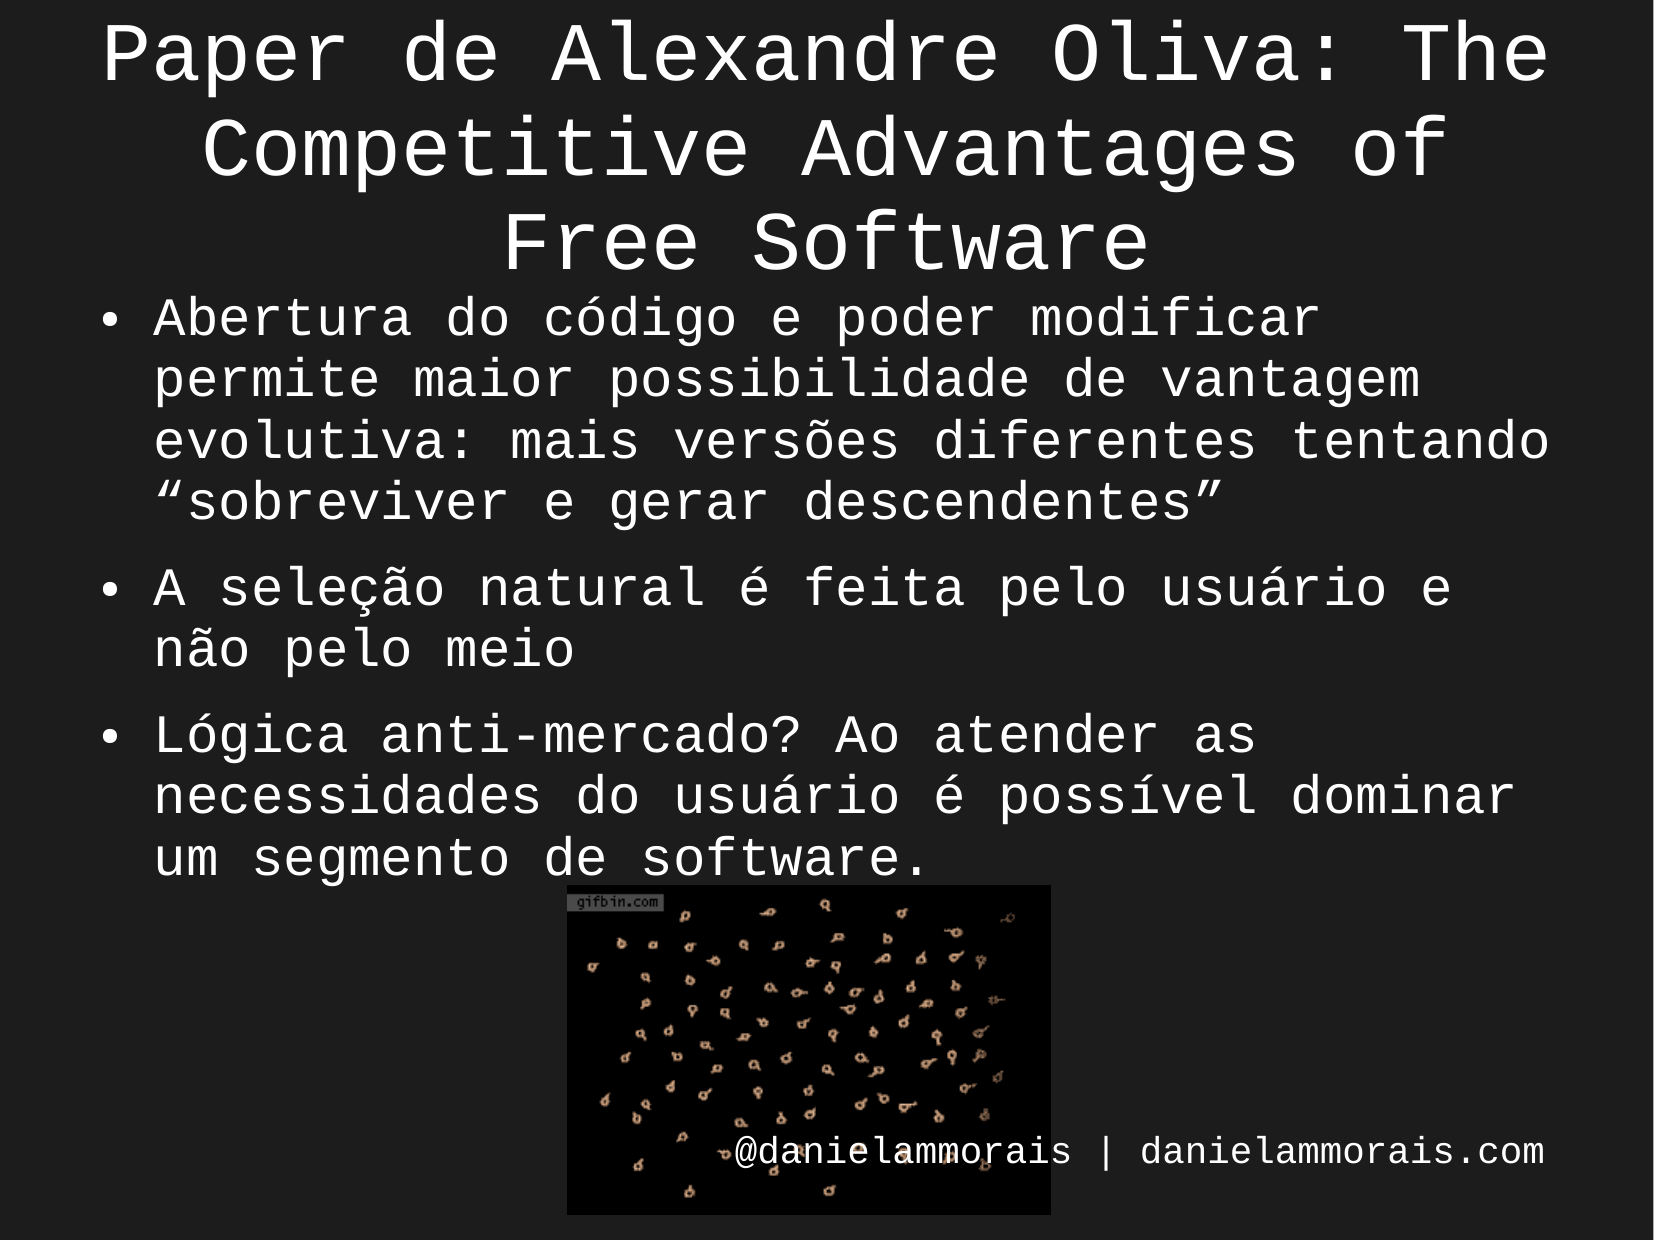

# Paper de Alexandre Oliva: The Competitive Advantages of Free Software
Abertura do código e poder modificar permite maior possibilidade de vantagem evolutiva: mais versões diferentes tentando “sobreviver e gerar descendentes”
A seleção natural é feita pelo usuário e não pelo meio
Lógica anti-mercado? Ao atender as necessidades do usuário é possível dominar um segmento de software.
@danielammorais | danielammorais.com